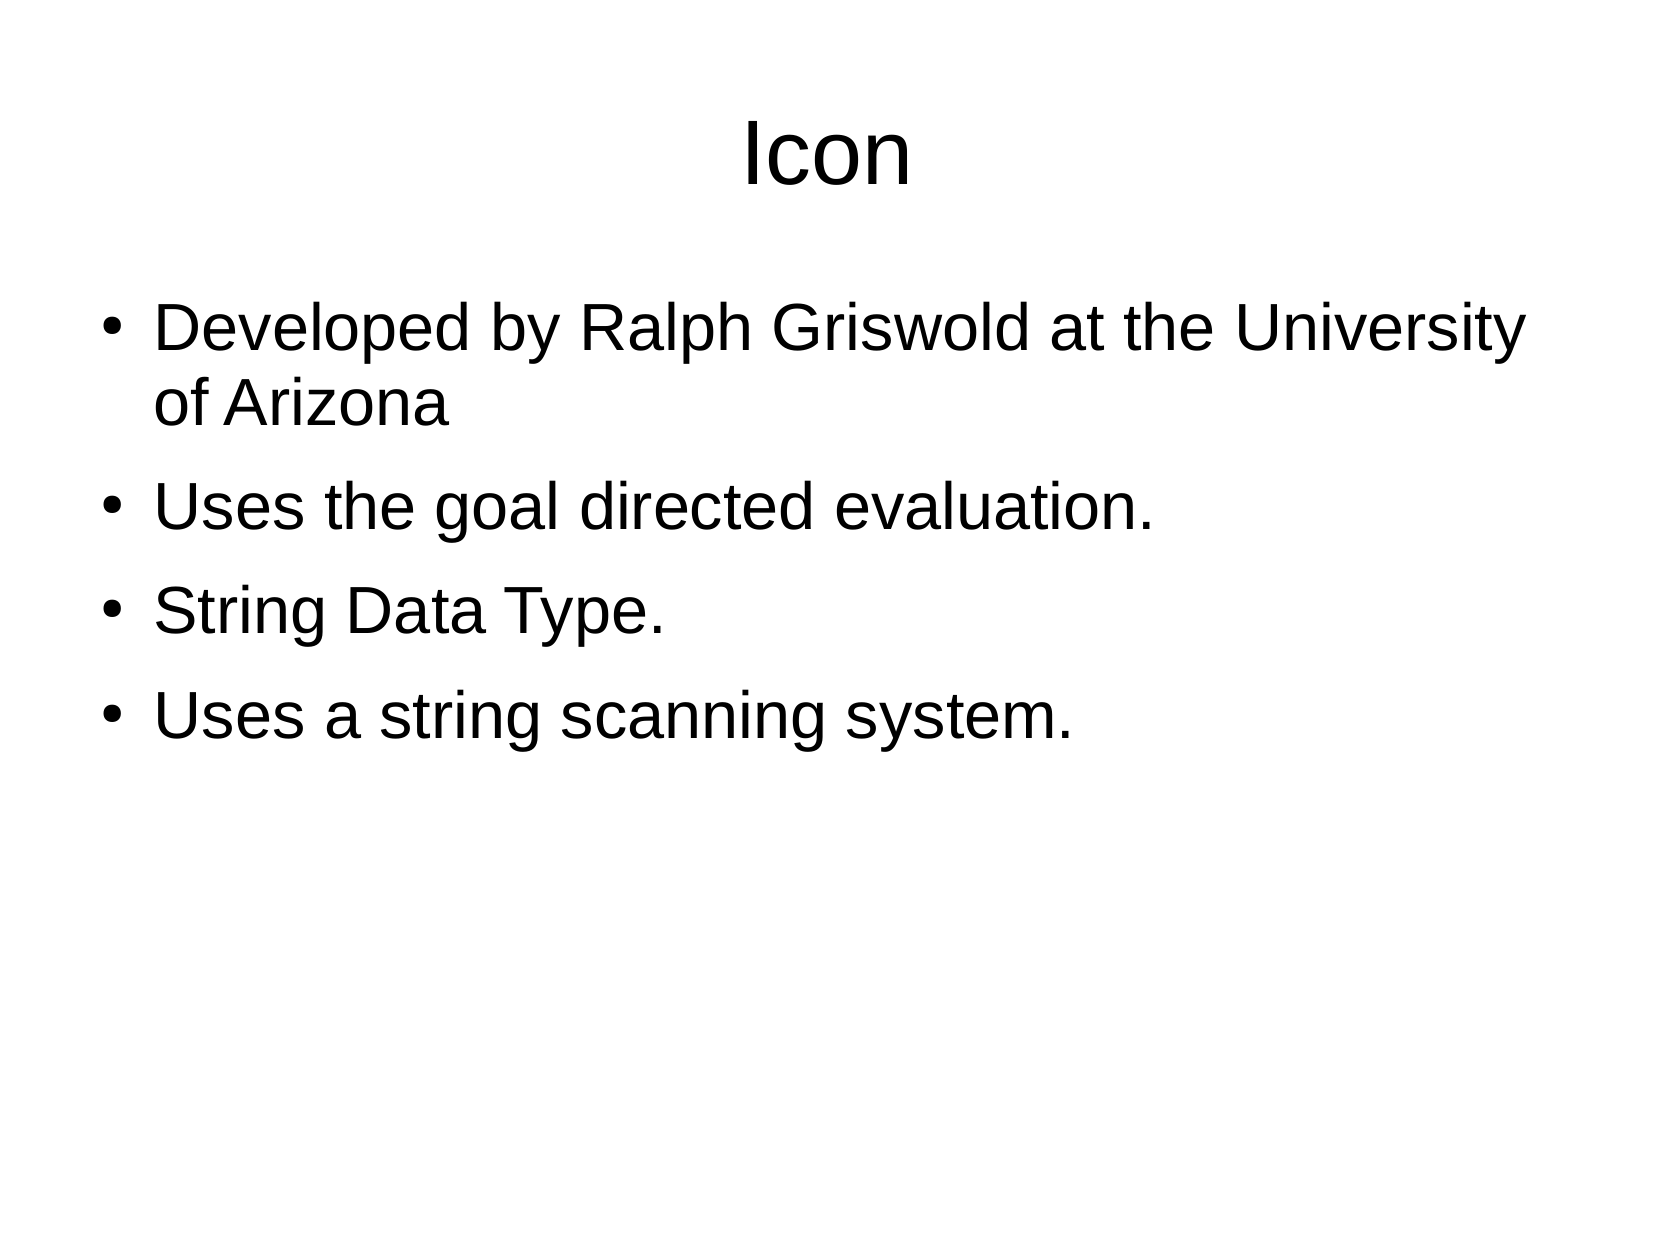

# Icon
Developed by Ralph Griswold at the University of Arizona
Uses the goal directed evaluation.
String Data Type.
Uses a string scanning system.